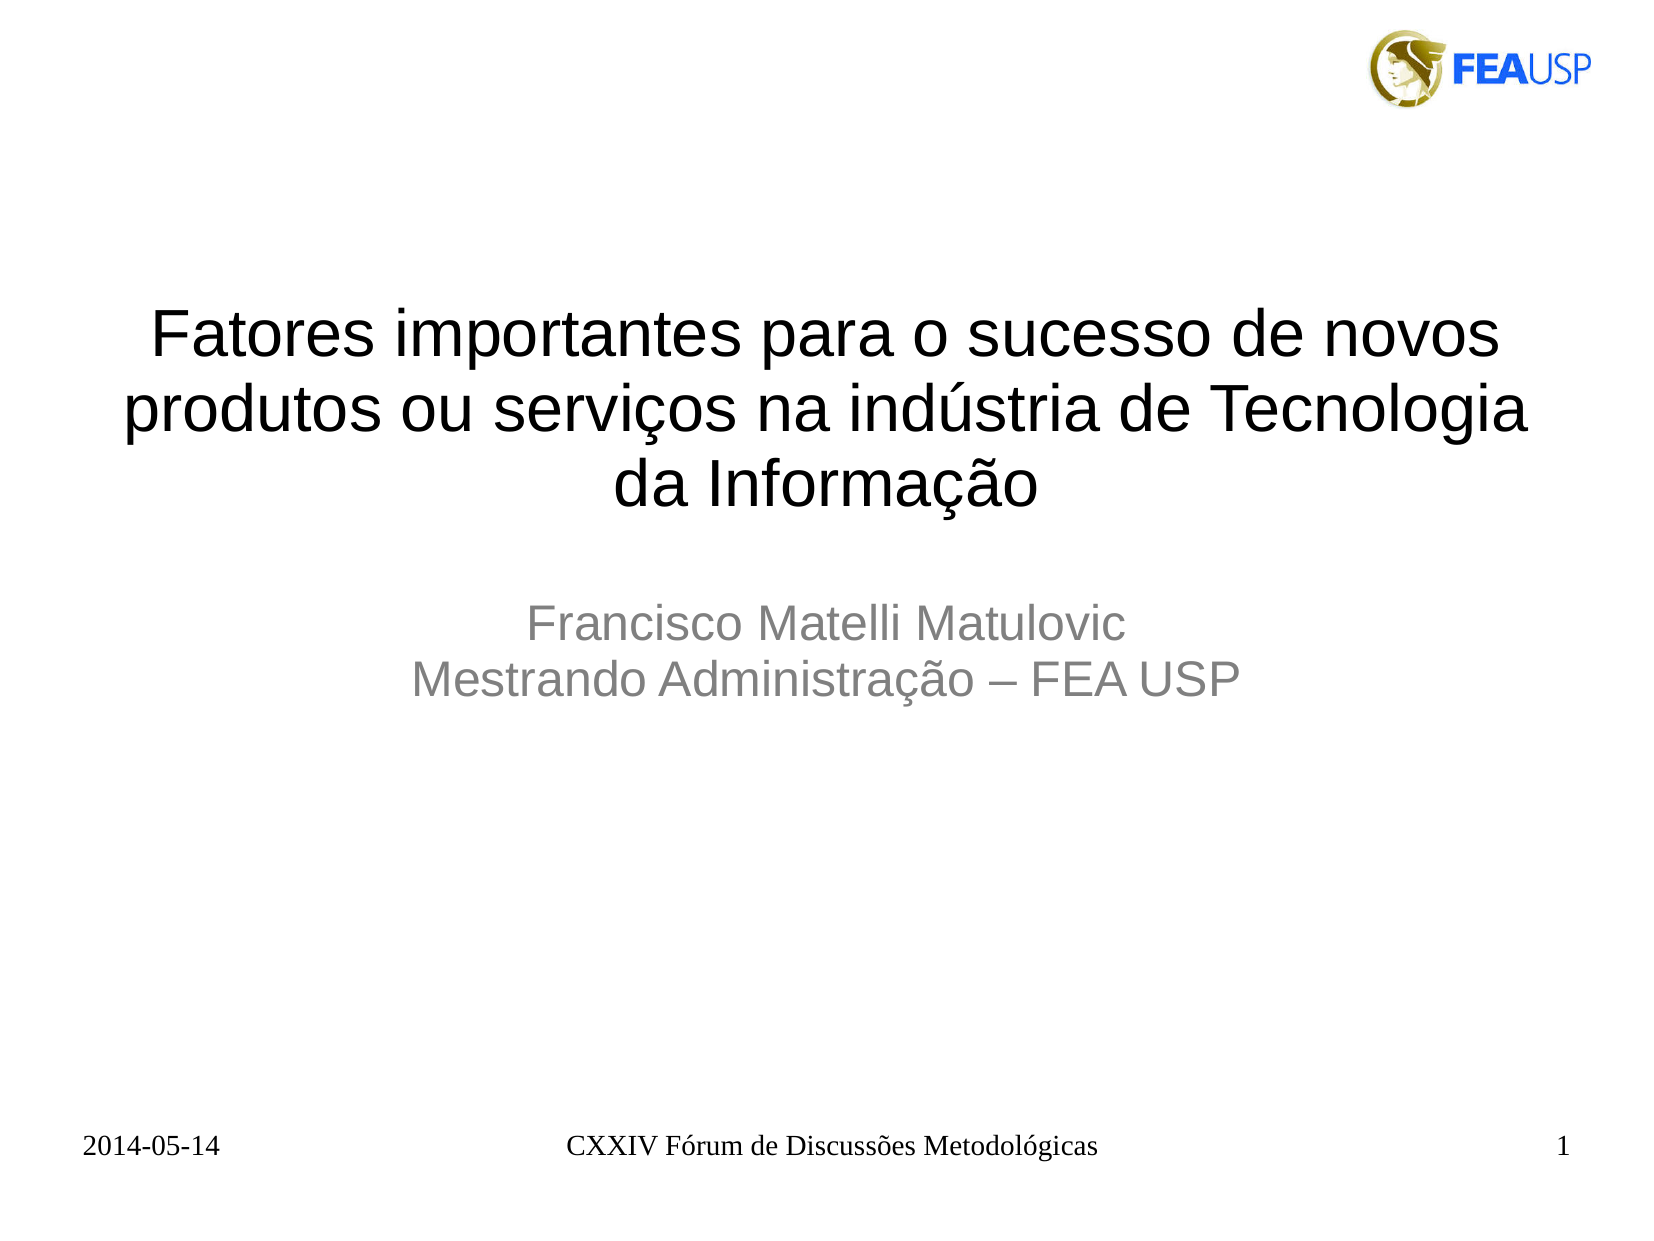

# Fatores importantes para o sucesso de novos produtos ou serviços na indústria de Tecnologia da Informação
Francisco Matelli Matulovic
Mestrando Administração – FEA USP
2014-05-14
CXXIV Fórum de Discussões Metodológicas
1